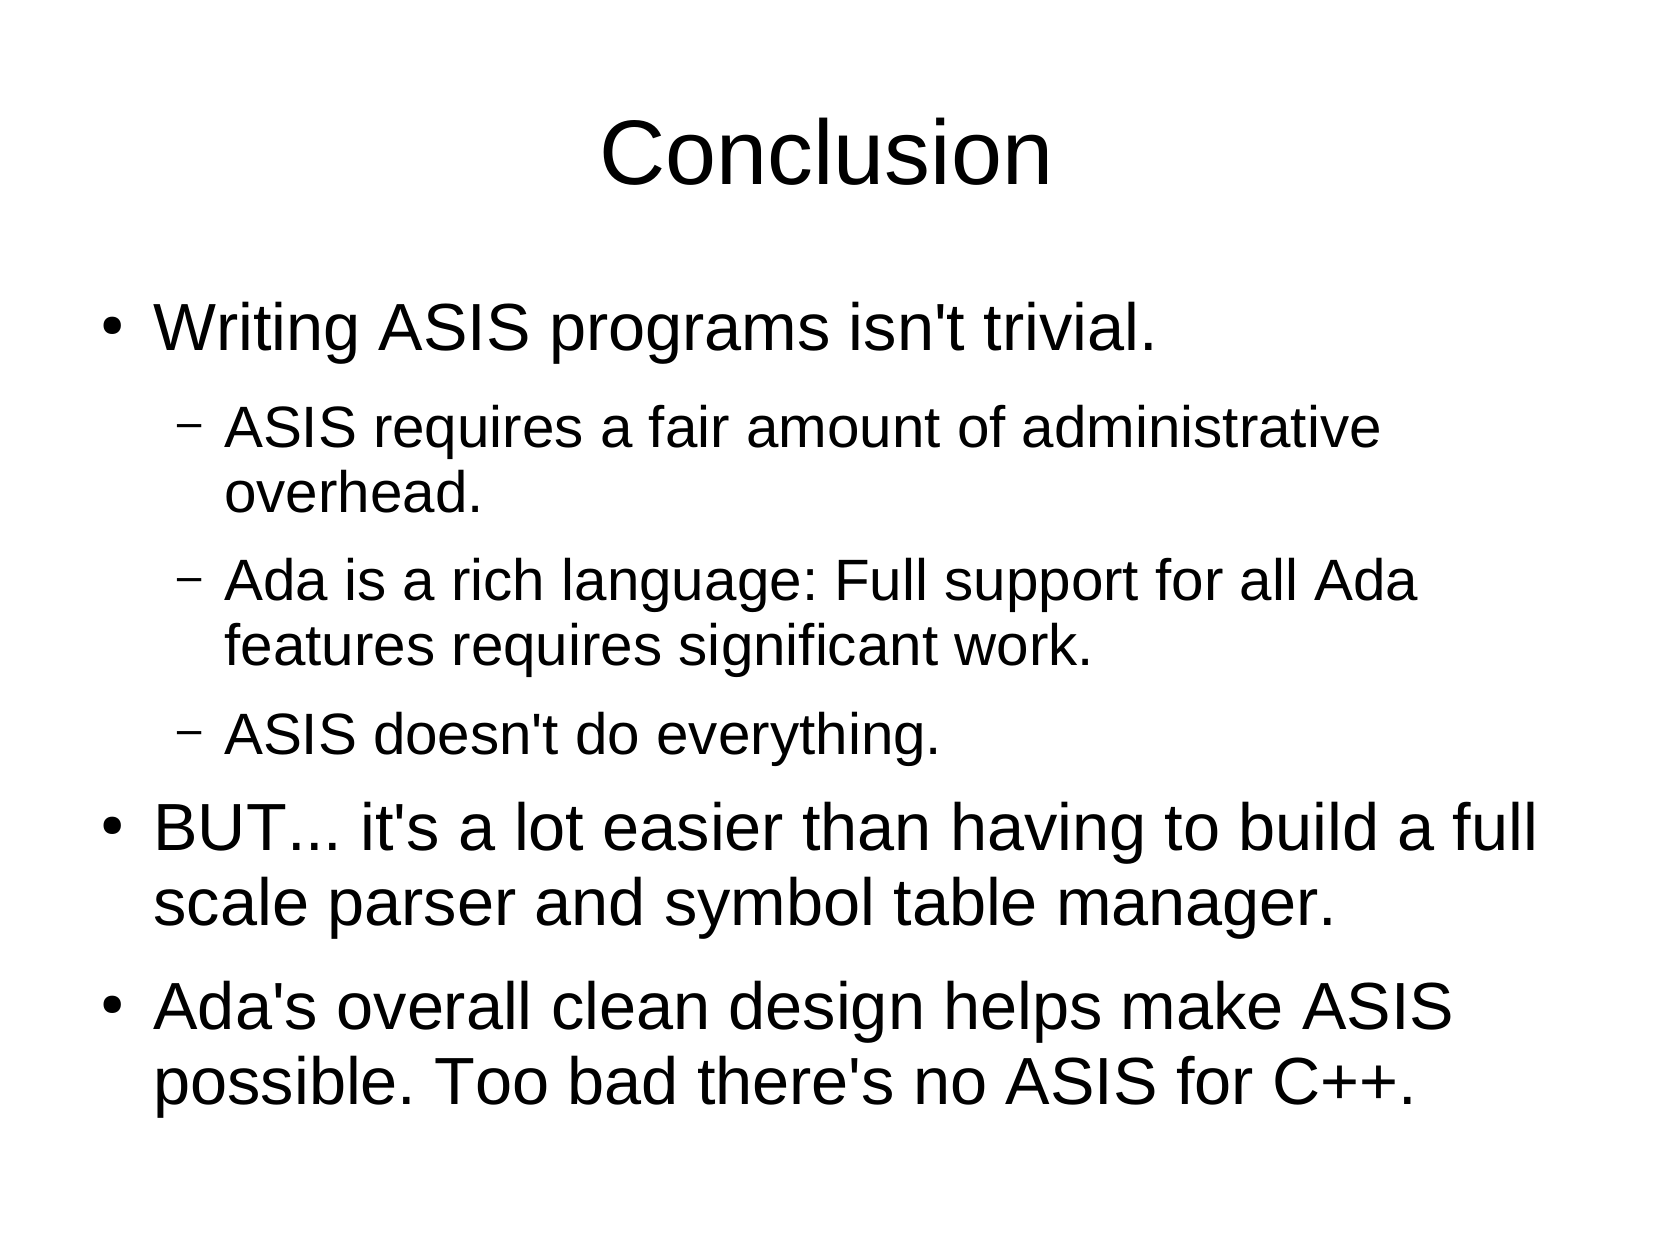

# Conclusion
Writing ASIS programs isn't trivial.
ASIS requires a fair amount of administrative overhead.
Ada is a rich language: Full support for all Ada features requires significant work.
ASIS doesn't do everything.
BUT... it's a lot easier than having to build a full scale parser and symbol table manager.
Ada's overall clean design helps make ASIS possible. Too bad there's no ASIS for C++.